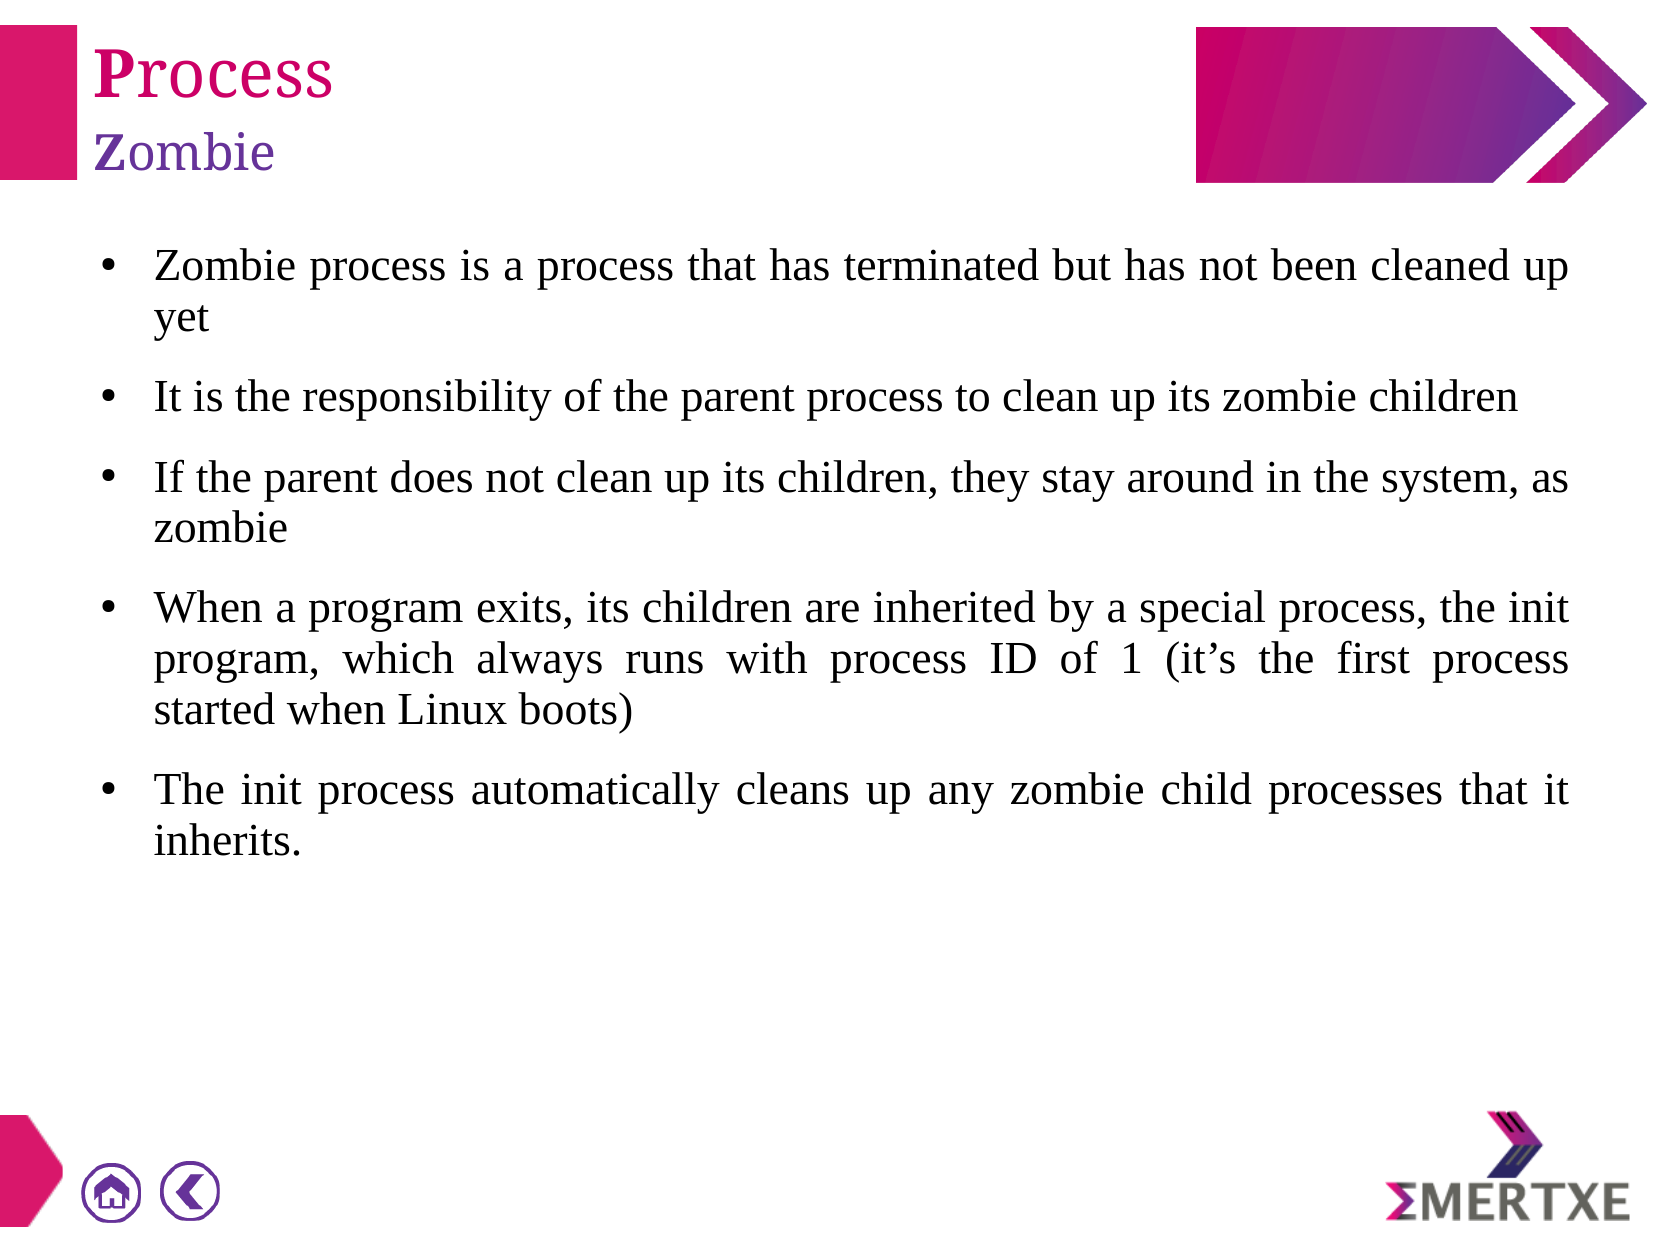

# Process Zombie
Zombie process is a process that has terminated but has not been cleaned up yet
It is the responsibility of the parent process to clean up its zombie children
If the parent does not clean up its children, they stay around in the system, as zombie
When a program exits, its children are inherited by a special process, the init program, which always runs with process ID of 1 (it’s the first process started when Linux boots)
The init process automatically cleans up any zombie child processes that it inherits.